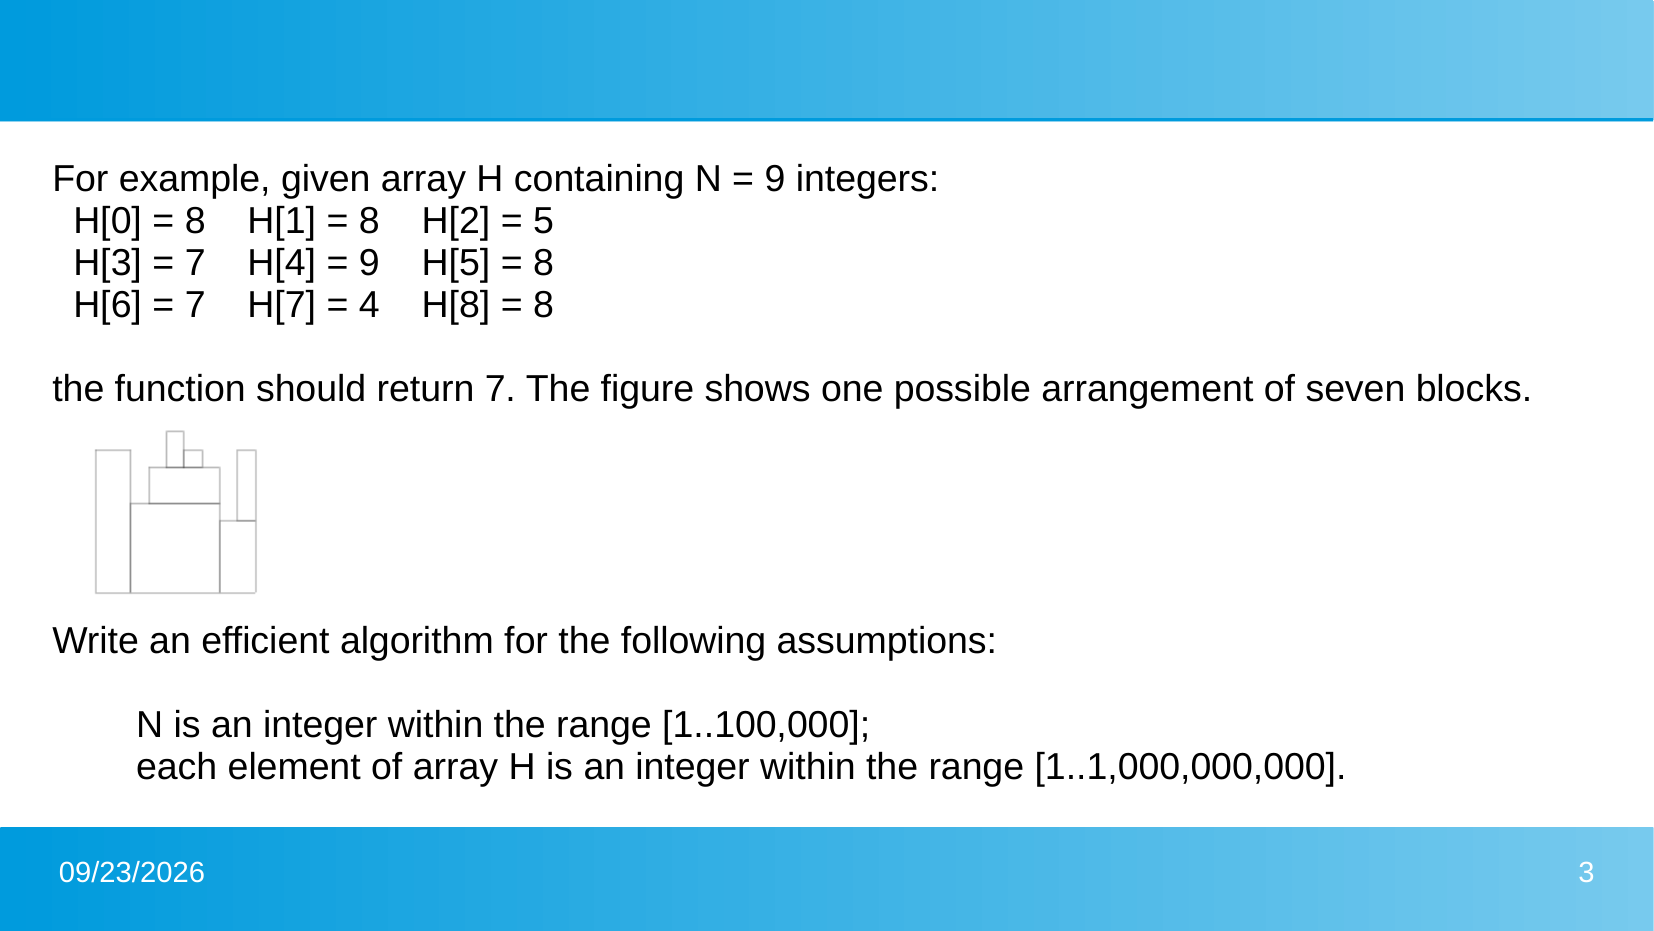

#
For example, given array H containing N = 9 integers:
 H[0] = 8 H[1] = 8 H[2] = 5
 H[3] = 7 H[4] = 9 H[5] = 8
 H[6] = 7 H[7] = 4 H[8] = 8
the function should return 7. The figure shows one possible arrangement of seven blocks.
Write an efficient algorithm for the following assumptions:
 N is an integer within the range [1..100,000];
 each element of array H is an integer within the range [1..1,000,000,000].
3